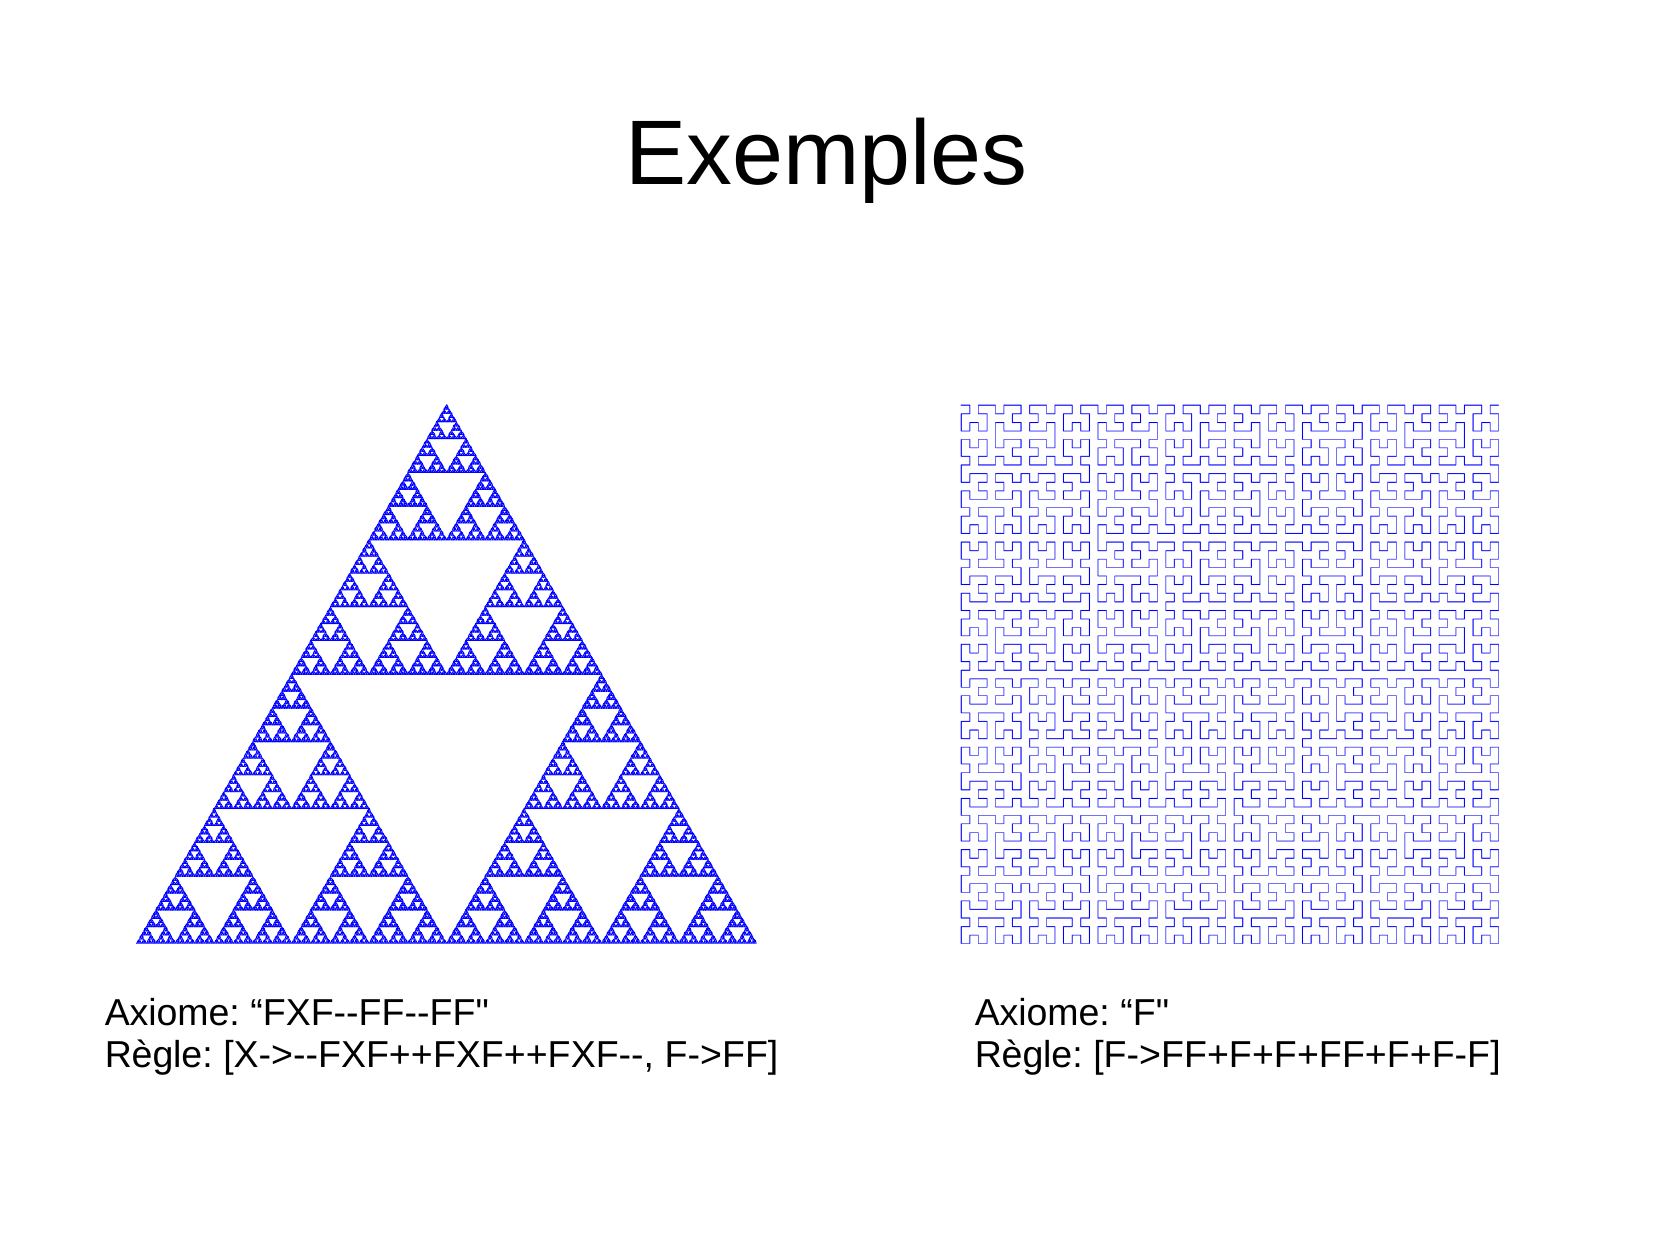

# Exemples
Axiome: “FXF--FF--FF"
Règle: [X->--FXF++FXF++FXF--, F->FF]
Axiome: “F"
Règle: [F->FF+F+F+FF+F+F-F]